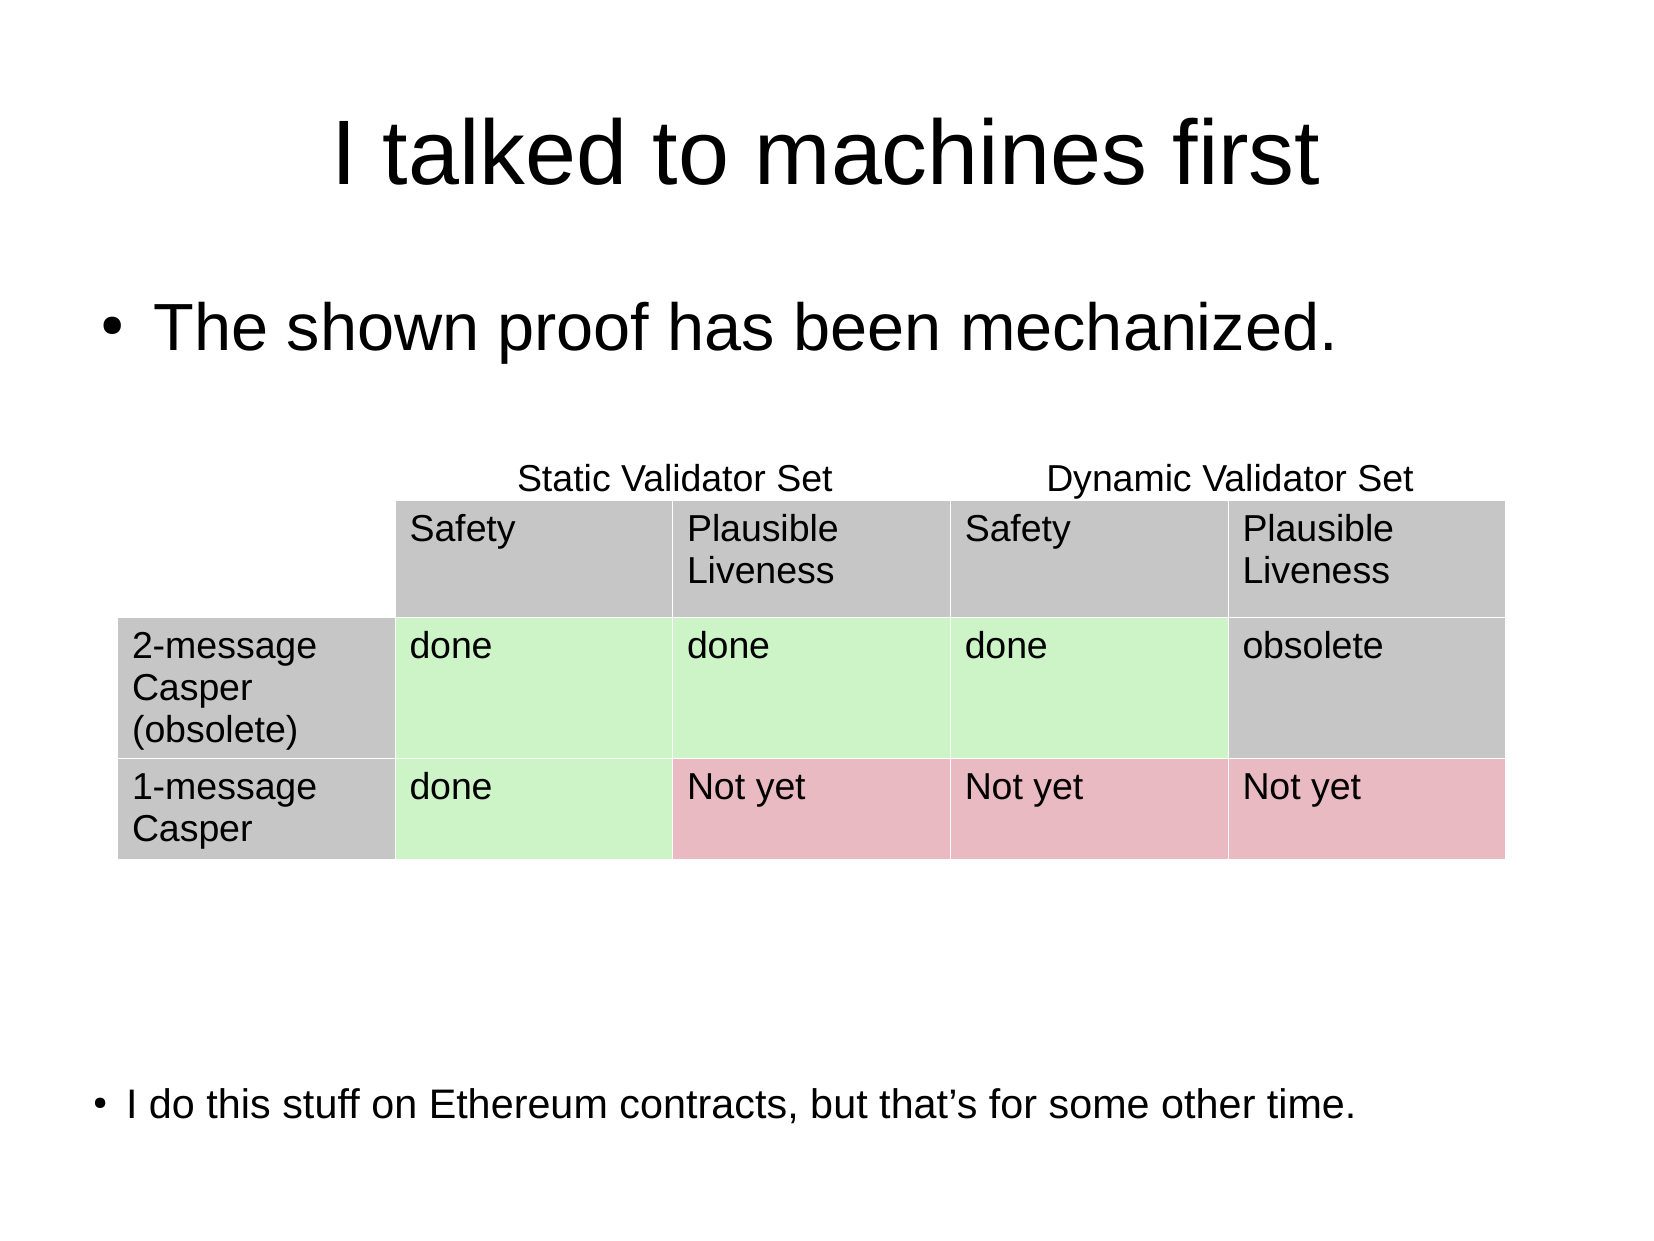

# I talked to machines first
The shown proof has been mechanized.
Static Validator Set
Dynamic Validator Set
| | Safety | Plausible Liveness | Safety | Plausible Liveness |
| --- | --- | --- | --- | --- |
| 2-message Casper (obsolete) | done | done | done | obsolete |
| 1-message Casper | done | Not yet | Not yet | Not yet |
I do this stuff on Ethereum contracts, but that’s for some other time.